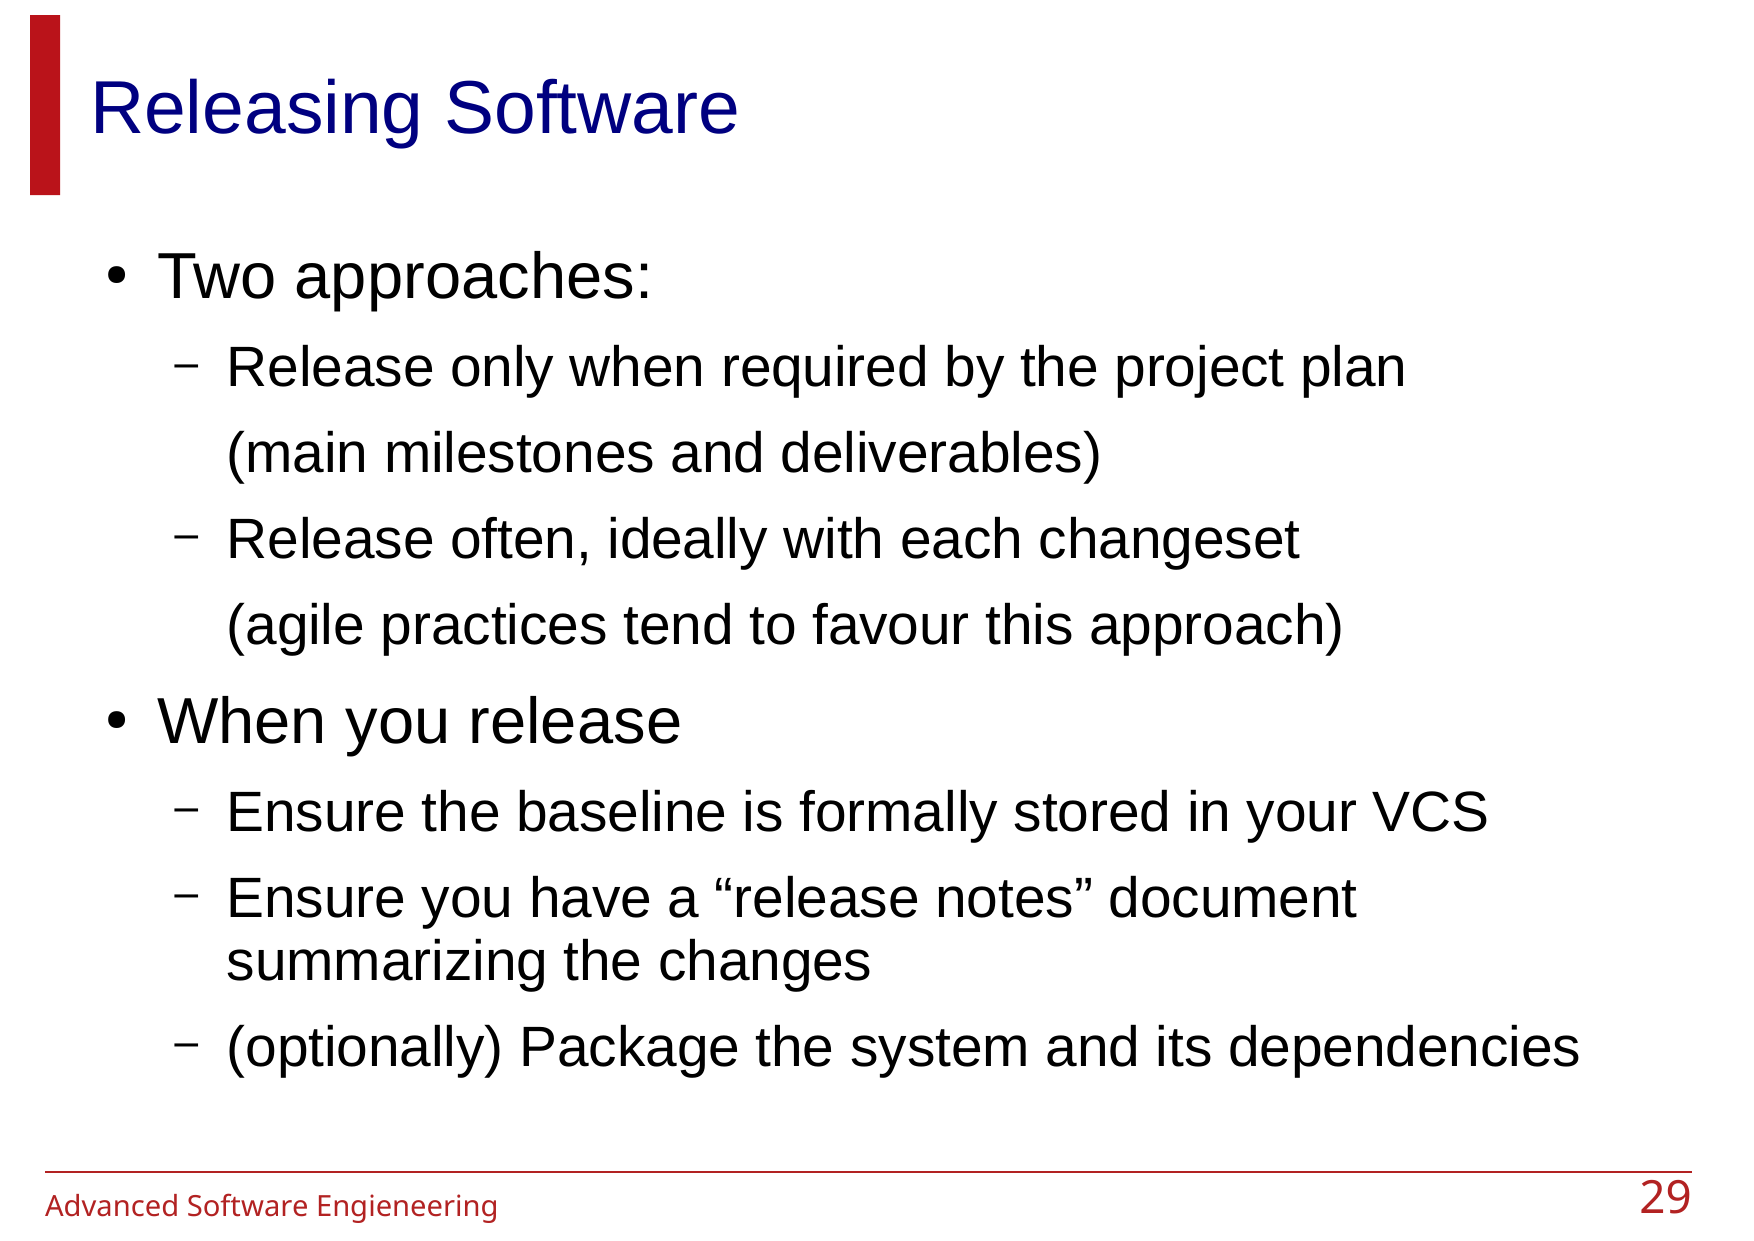

# Releasing Software
Two approaches:
Release only when required by the project plan
(main milestones and deliverables)
Release often, ideally with each changeset
(agile practices tend to favour this approach)
When you release
Ensure the baseline is formally stored in your VCS
Ensure you have a “release notes” document summarizing the changes
(optionally) Package the system and its dependencies
29
Advanced Software Engieneering